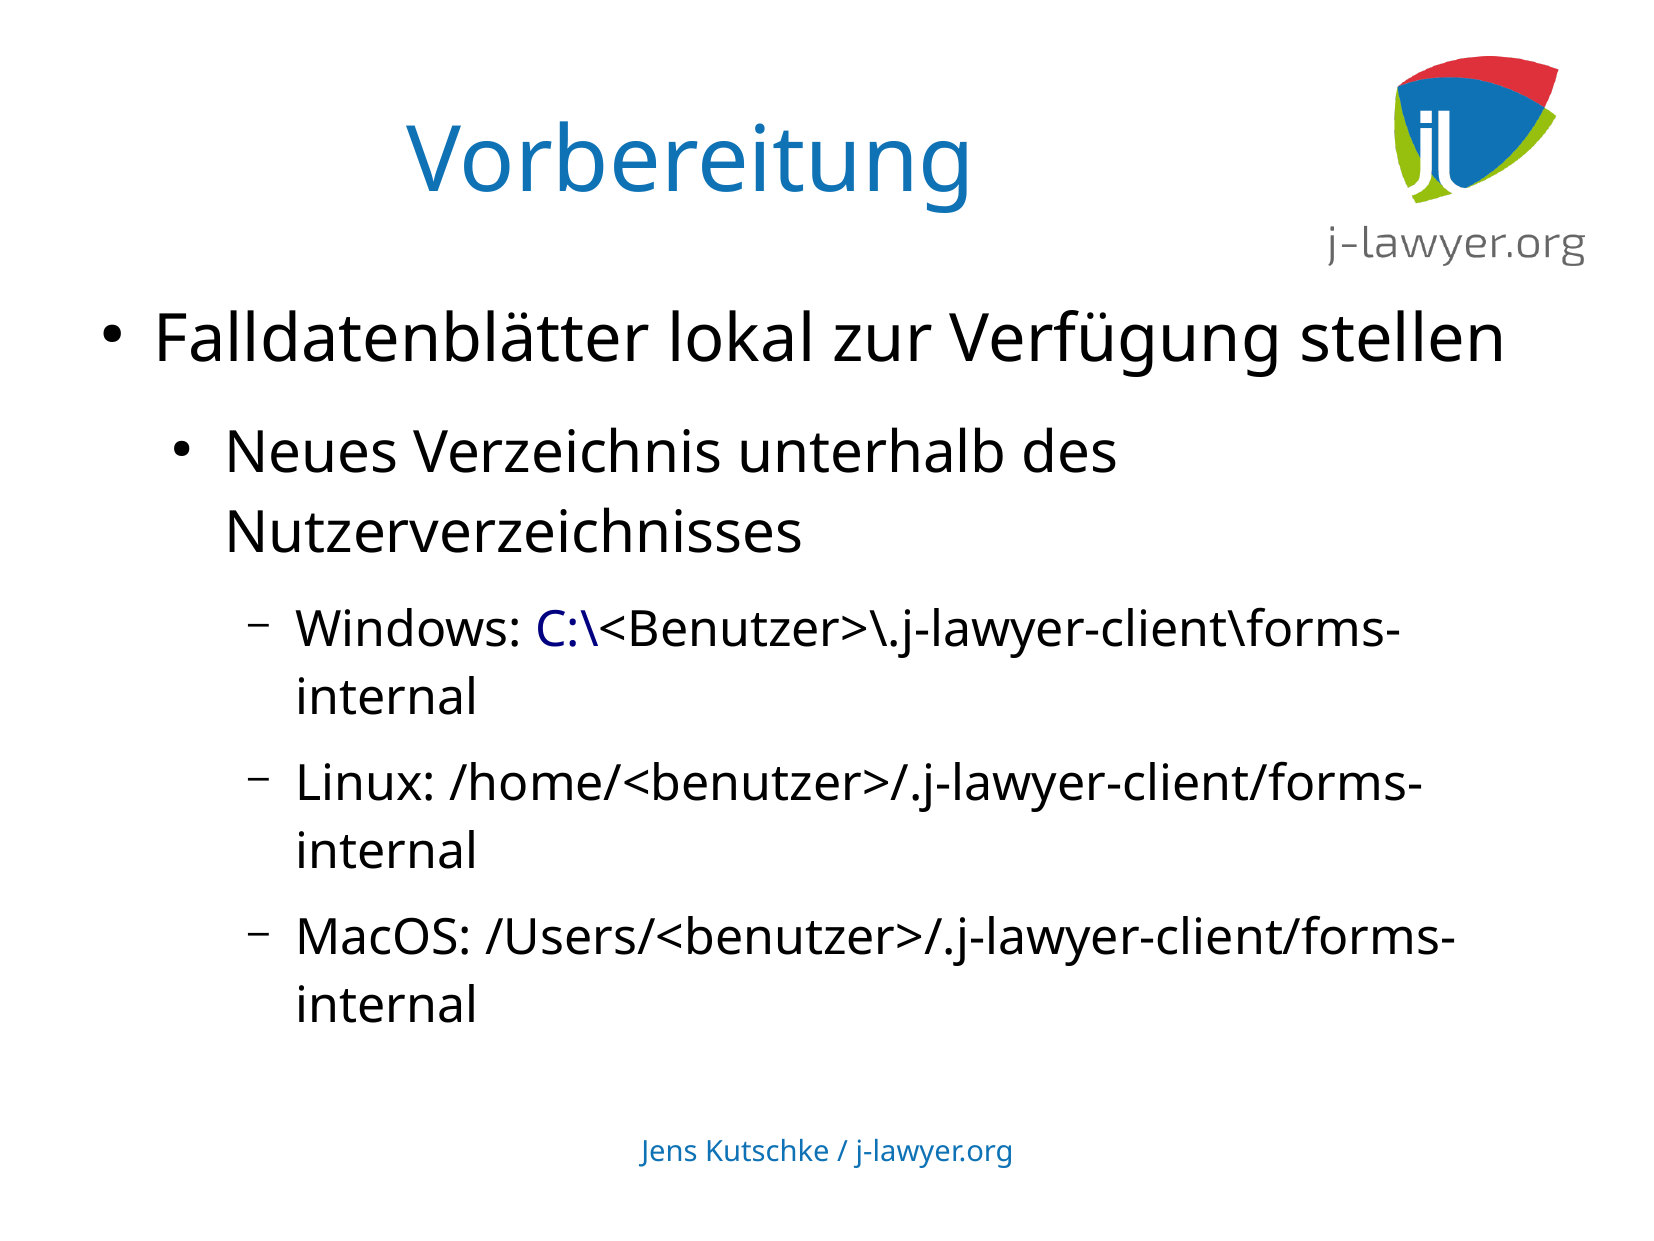

# Vorbereitung
Falldatenblätter lokal zur Verfügung stellen
Neues Verzeichnis unterhalb des Nutzerverzeichnisses
Windows: C:\<Benutzer>\.j-lawyer-client\forms-internal
Linux: /home/<benutzer>/.j-lawyer-client/forms-internal
MacOS: /Users/<benutzer>/.j-lawyer-client/forms-internal